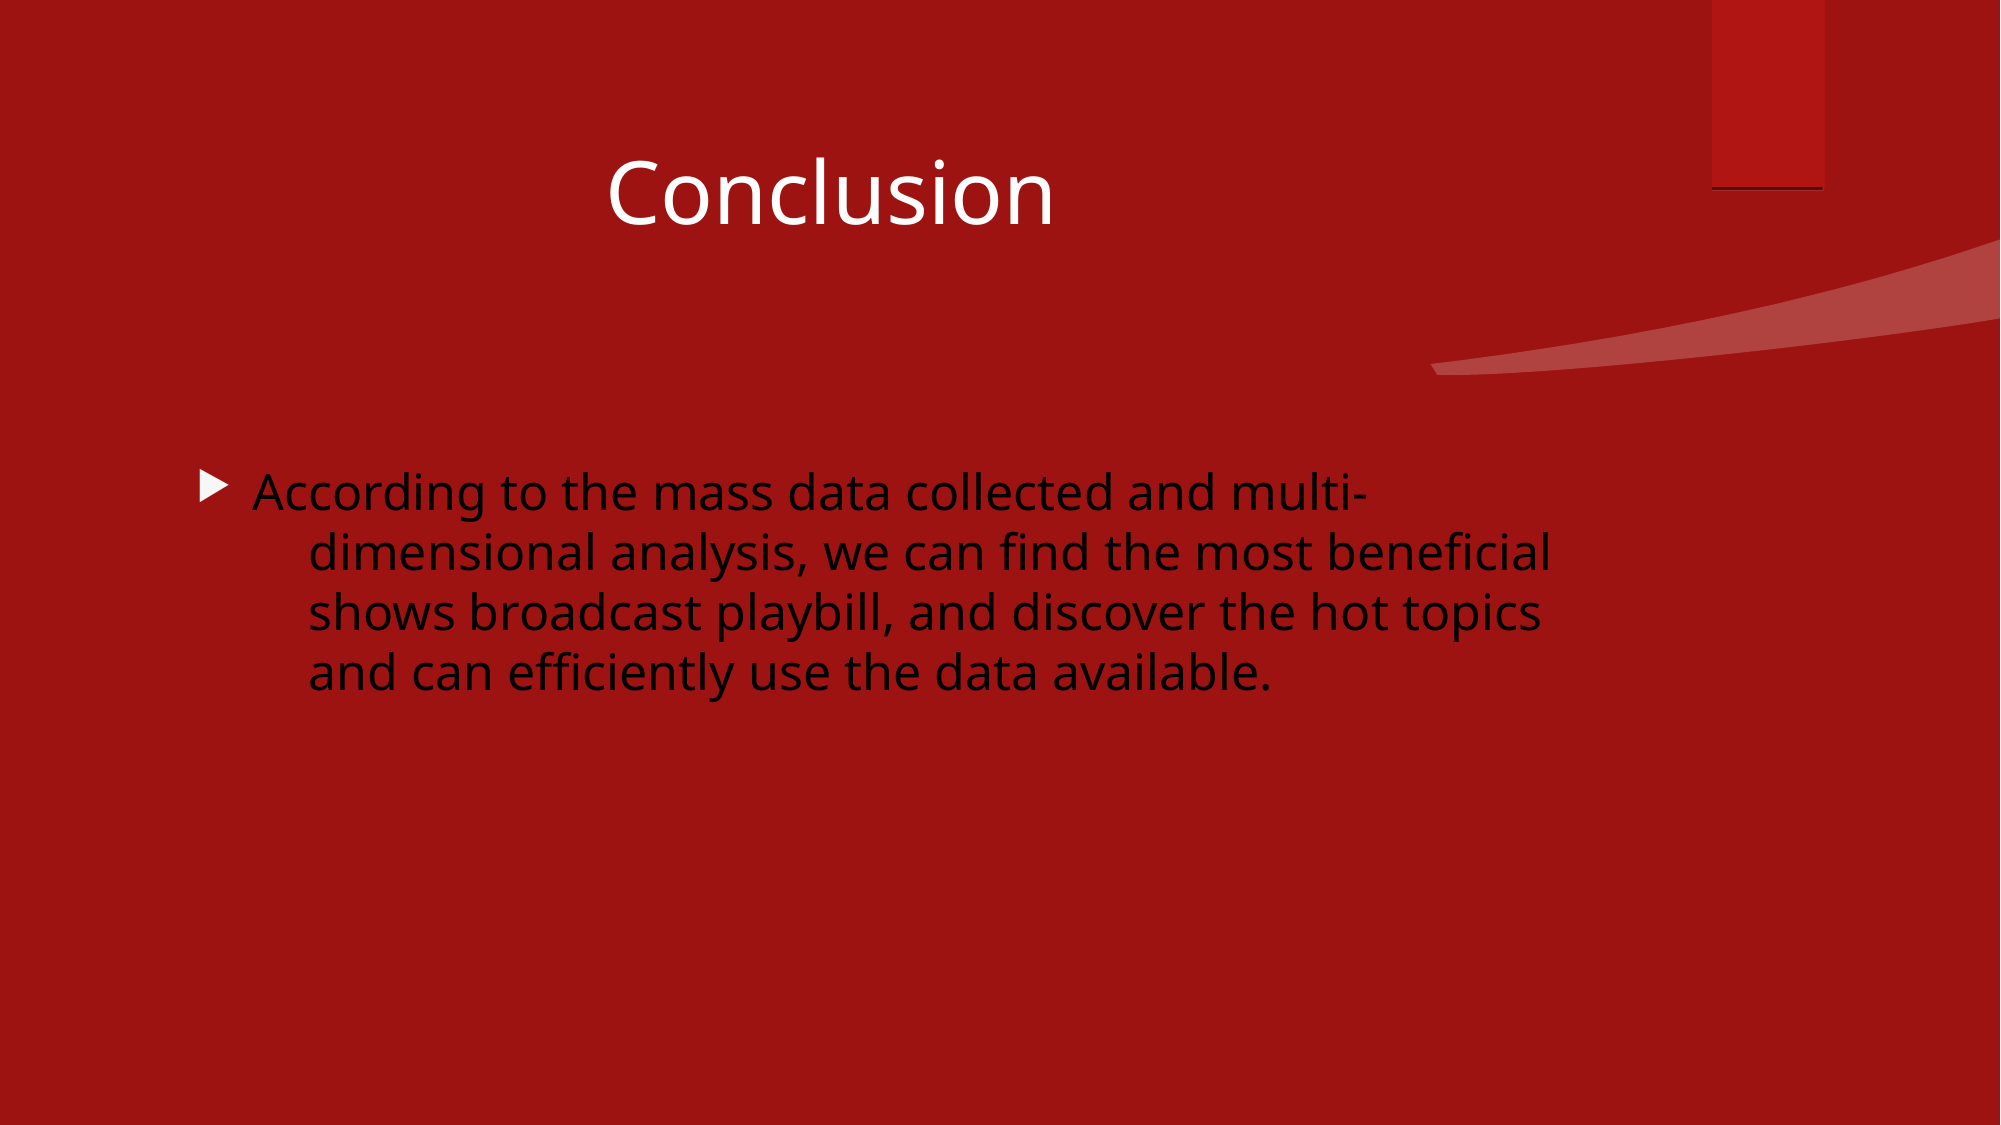

# Conclusion
According to the mass data collected and multi-dimensional analysis, we can find the most beneficial shows broadcast playbill, and discover the hot topics and can efficiently use the data available.